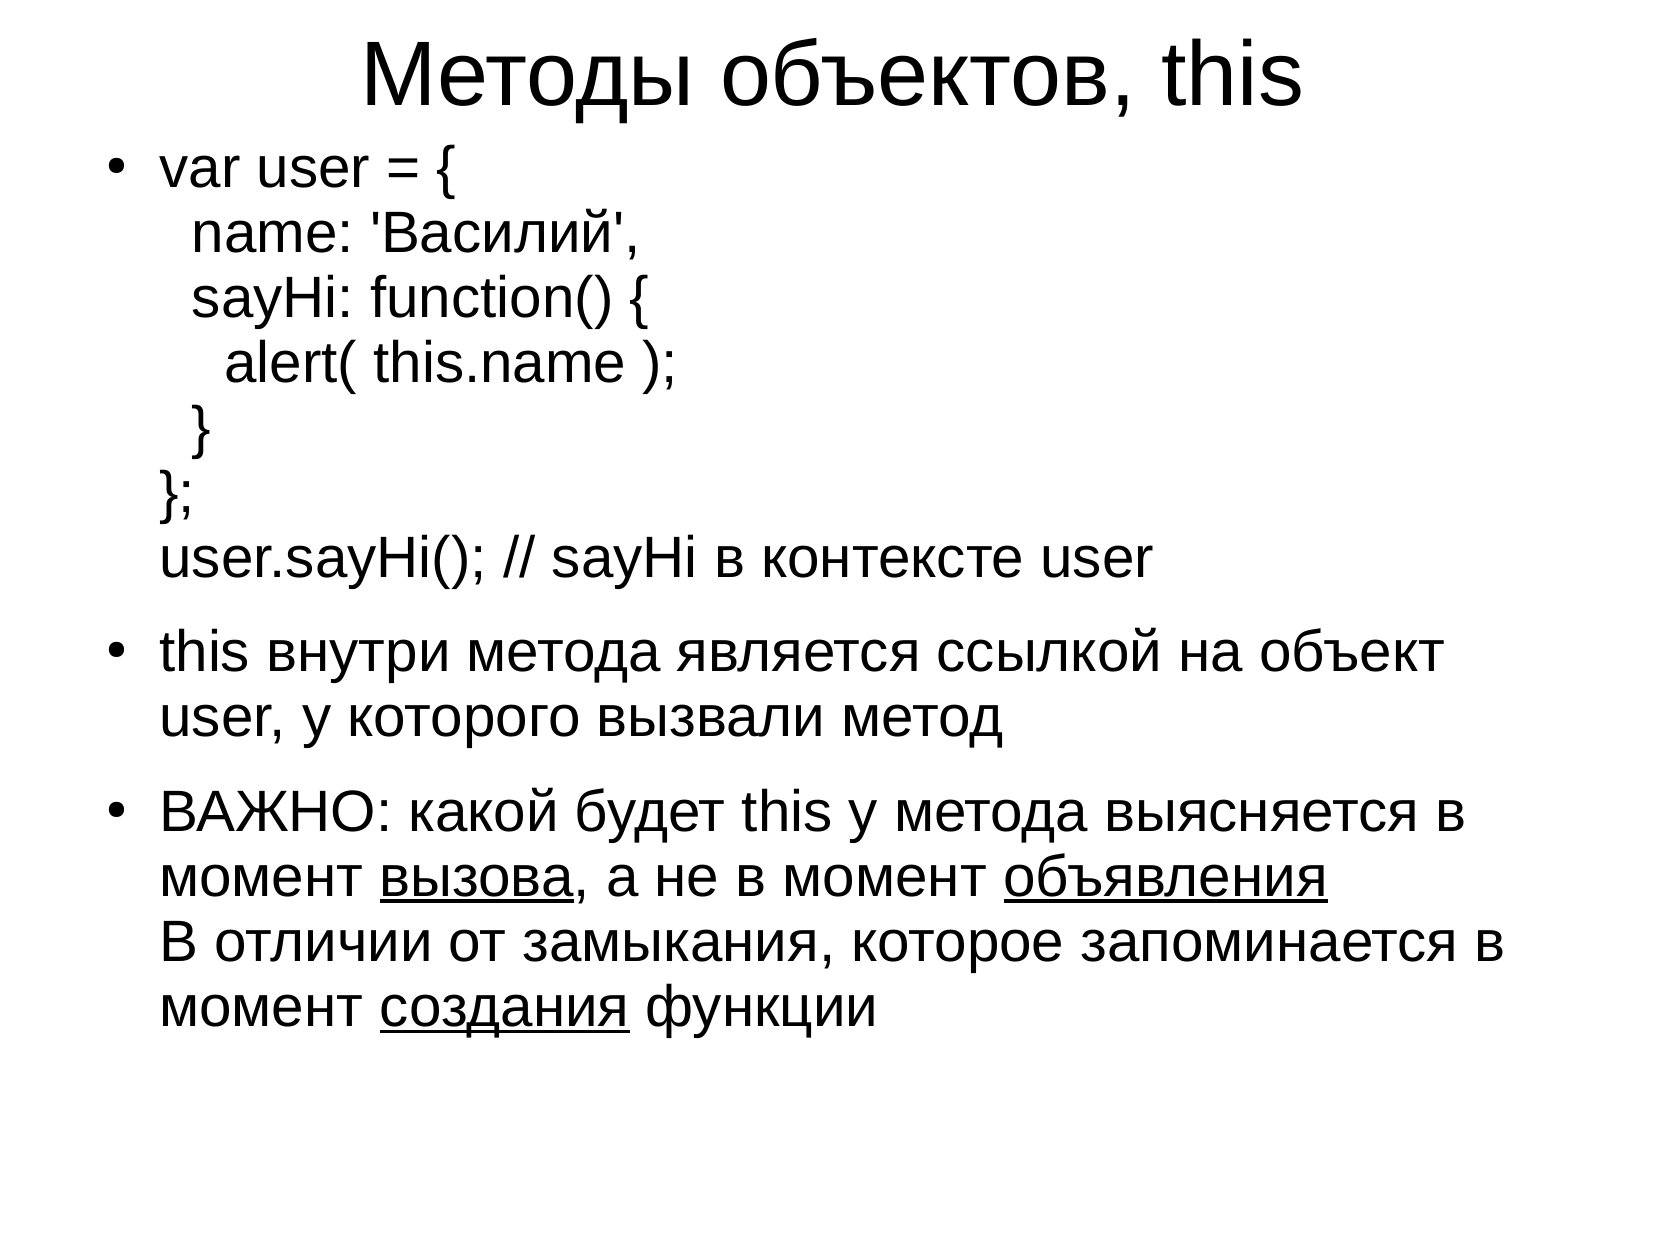

# Методы объектов, this
var user = {
 name: 'Василий',
 sayHi: function() {
 alert( this.name );
 }
};
user.sayHi(); // sayHi в контексте user
this внутри метода является ссылкой на объект user, у которого вызвали метод
ВАЖНО: какой будет this у метода выясняется в момент вызова, а не в момент объявления
В отличии от замыкания, которое запоминается в момент создания функции